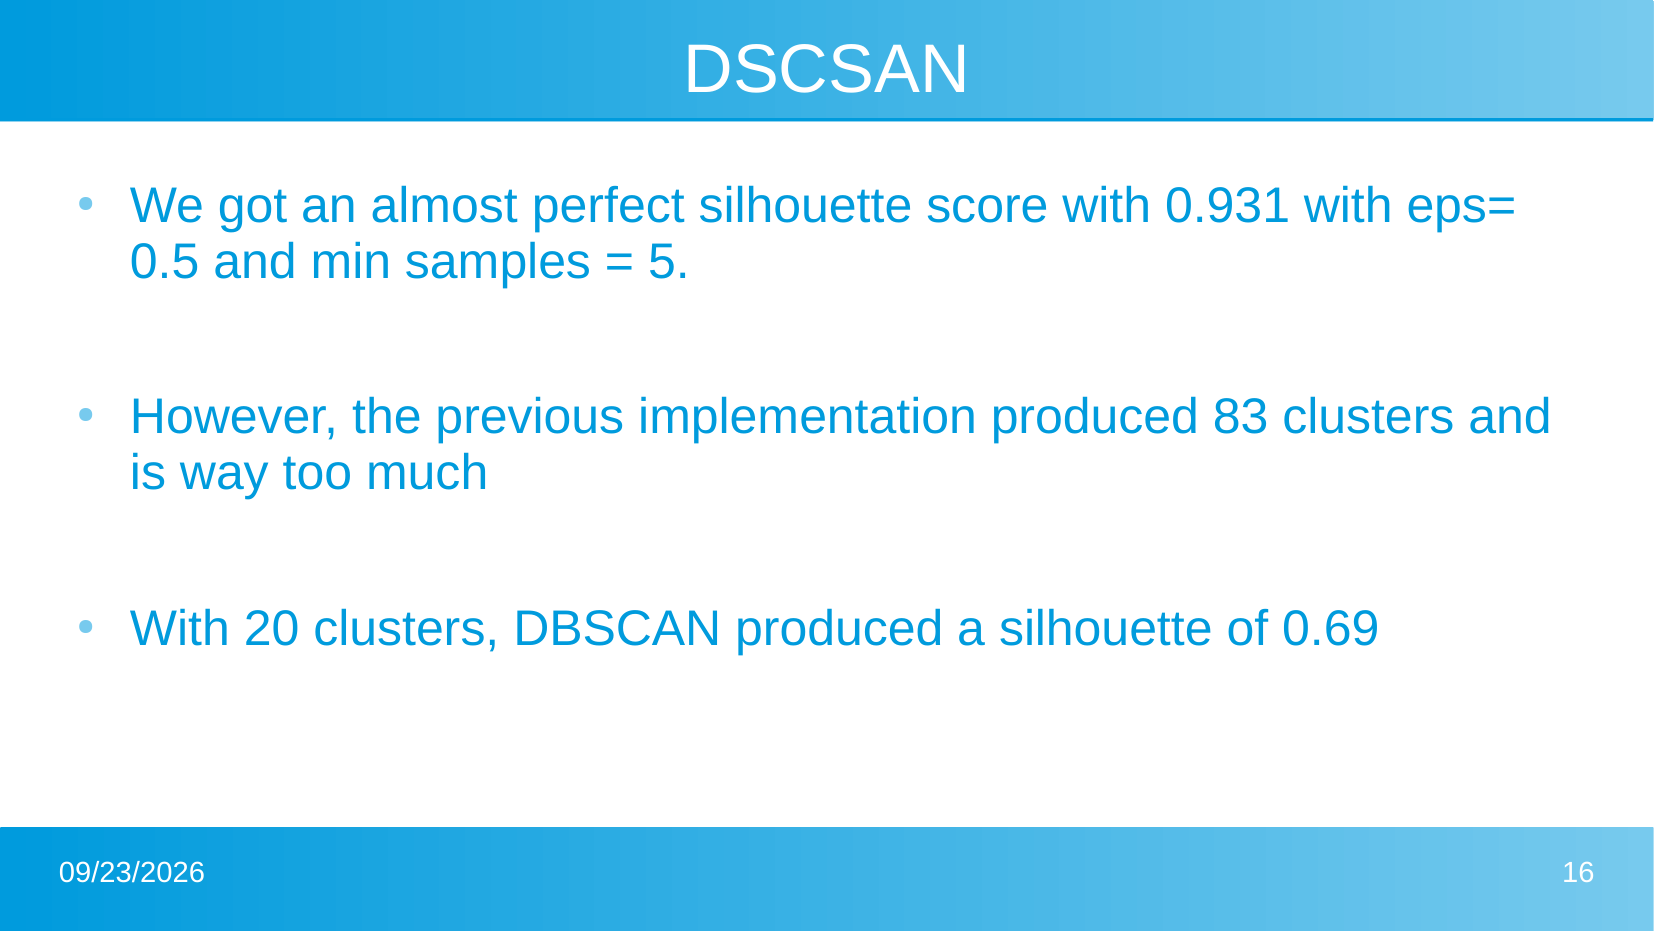

# DSCSAN
We got an almost perfect silhouette score with 0.931 with eps= 0.5 and min samples = 5.
However, the previous implementation produced 83 clusters and is way too much
With 20 clusters, DBSCAN produced a silhouette of 0.69
16